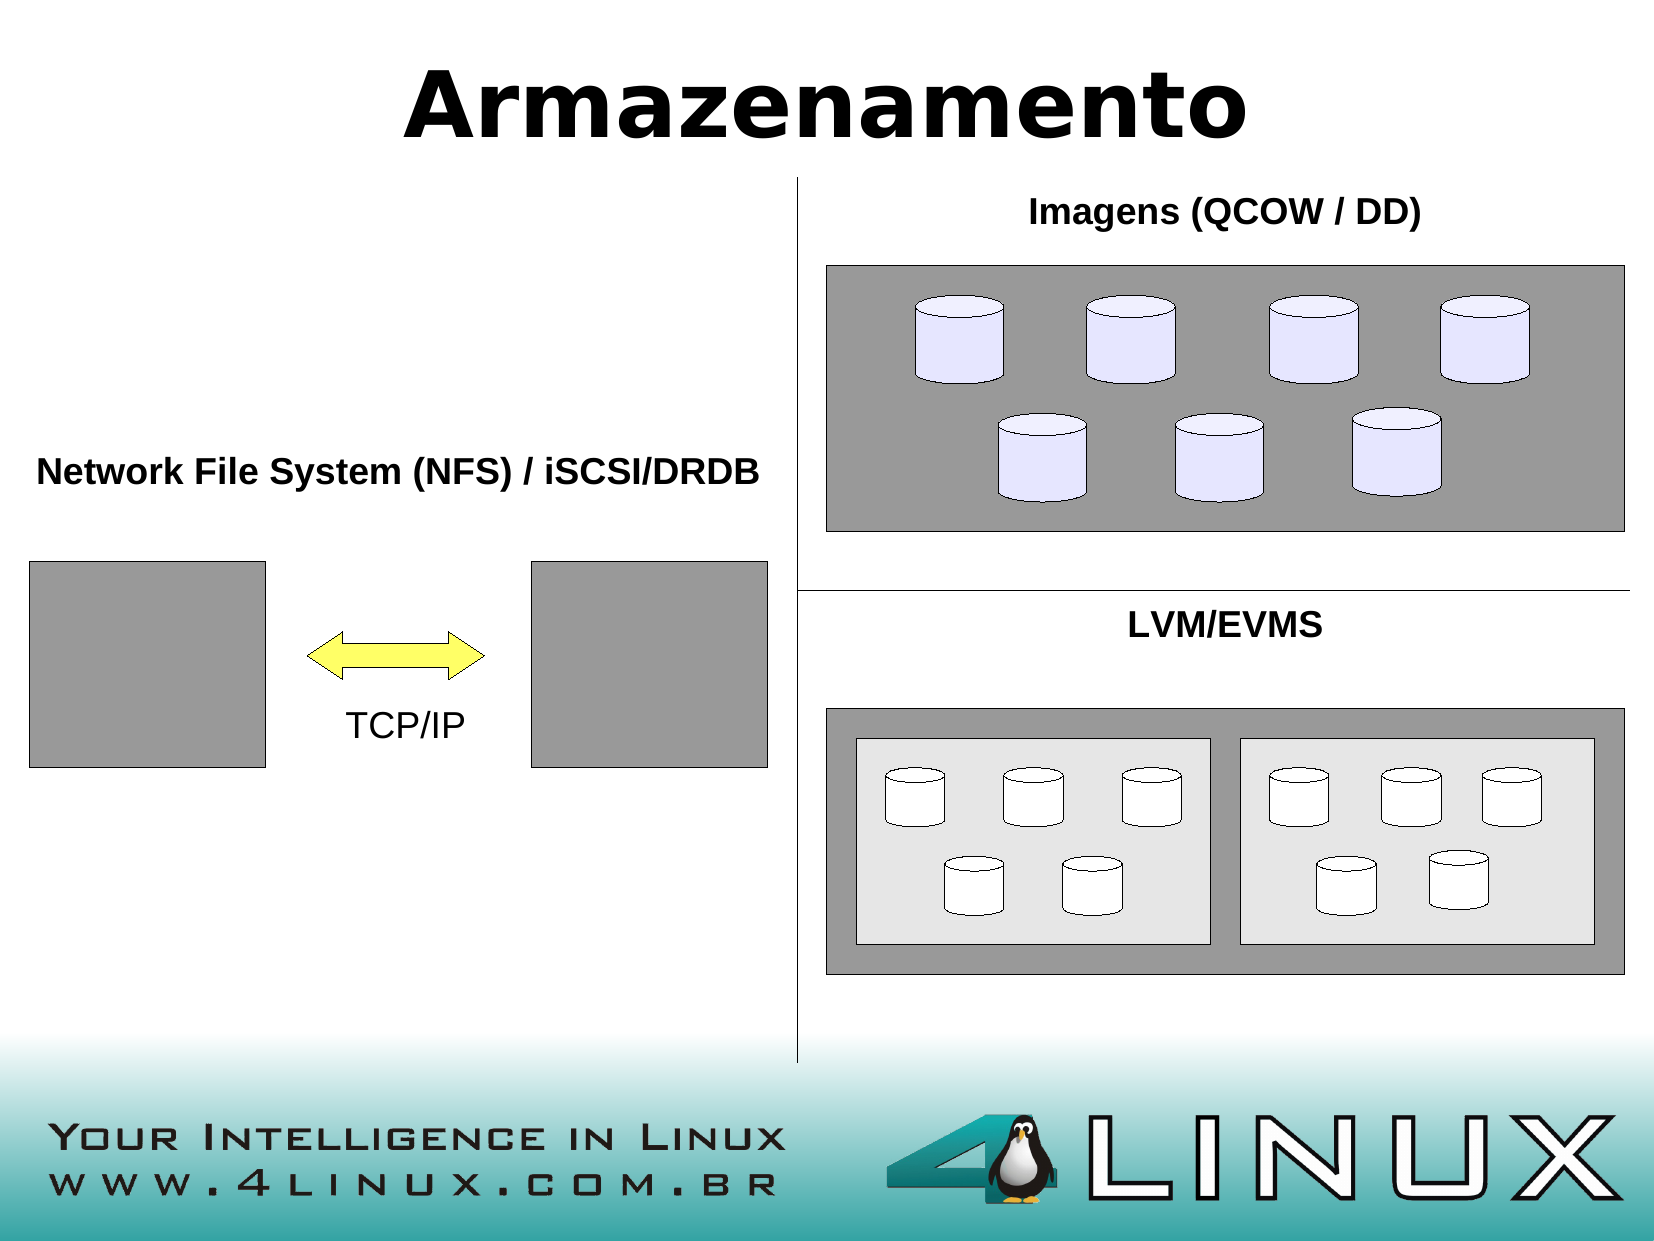

# Armazenamento
Imagens (QCOW / DD)
Network File System (NFS) / iSCSI/DRDB
LVM/EVMS
TCP/IP